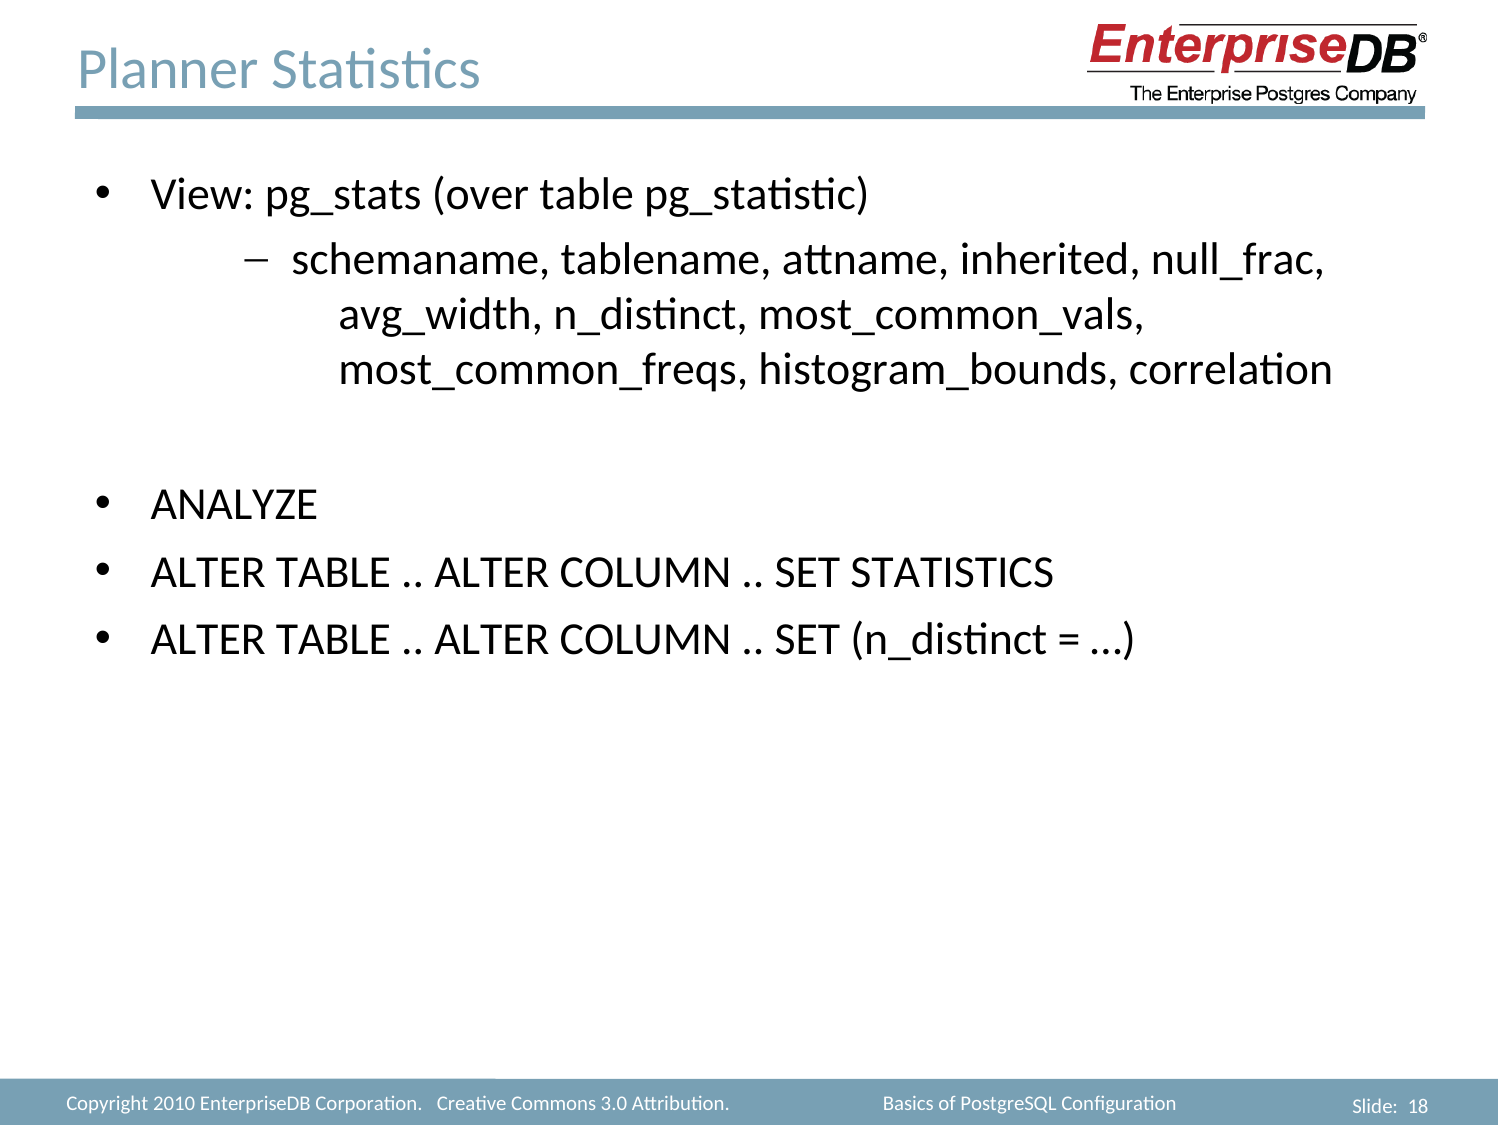

# Planner Statistics
View: pg_stats (over table pg_statistic)
schemaname, tablename, attname, inherited, null_frac, avg_width, n_distinct, most_common_vals, most_common_freqs, histogram_bounds, correlation
ANALYZE
ALTER TABLE .. ALTER COLUMN .. SET STATISTICS
ALTER TABLE .. ALTER COLUMN .. SET (n_distinct = …)